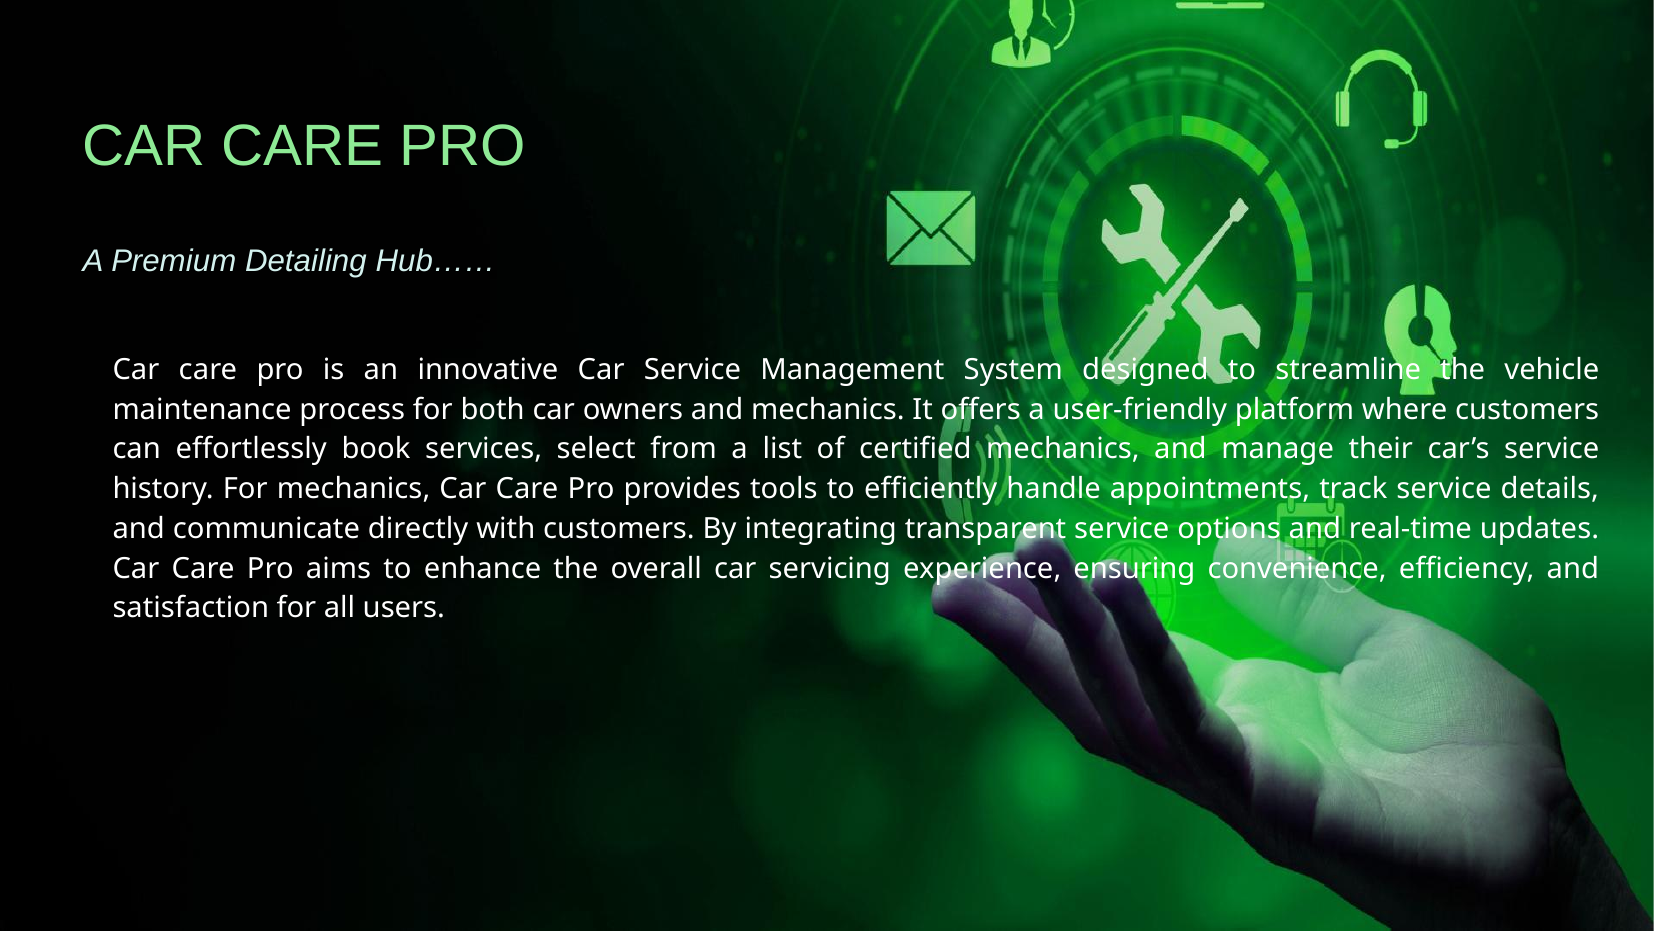

# CAR CARE PRO A Premium Detailing Hub……
Car care pro is an innovative Car Service Management System designed to streamline the vehicle maintenance process for both car owners and mechanics. It offers a user-friendly platform where customers can effortlessly book services, select from a list of certified mechanics, and manage their car’s service history. For mechanics, Car Care Pro provides tools to efficiently handle appointments, track service details, and communicate directly with customers. By integrating transparent service options and real-time updates. Car Care Pro aims to enhance the overall car servicing experience, ensuring convenience, efficiency, and satisfaction for all users.